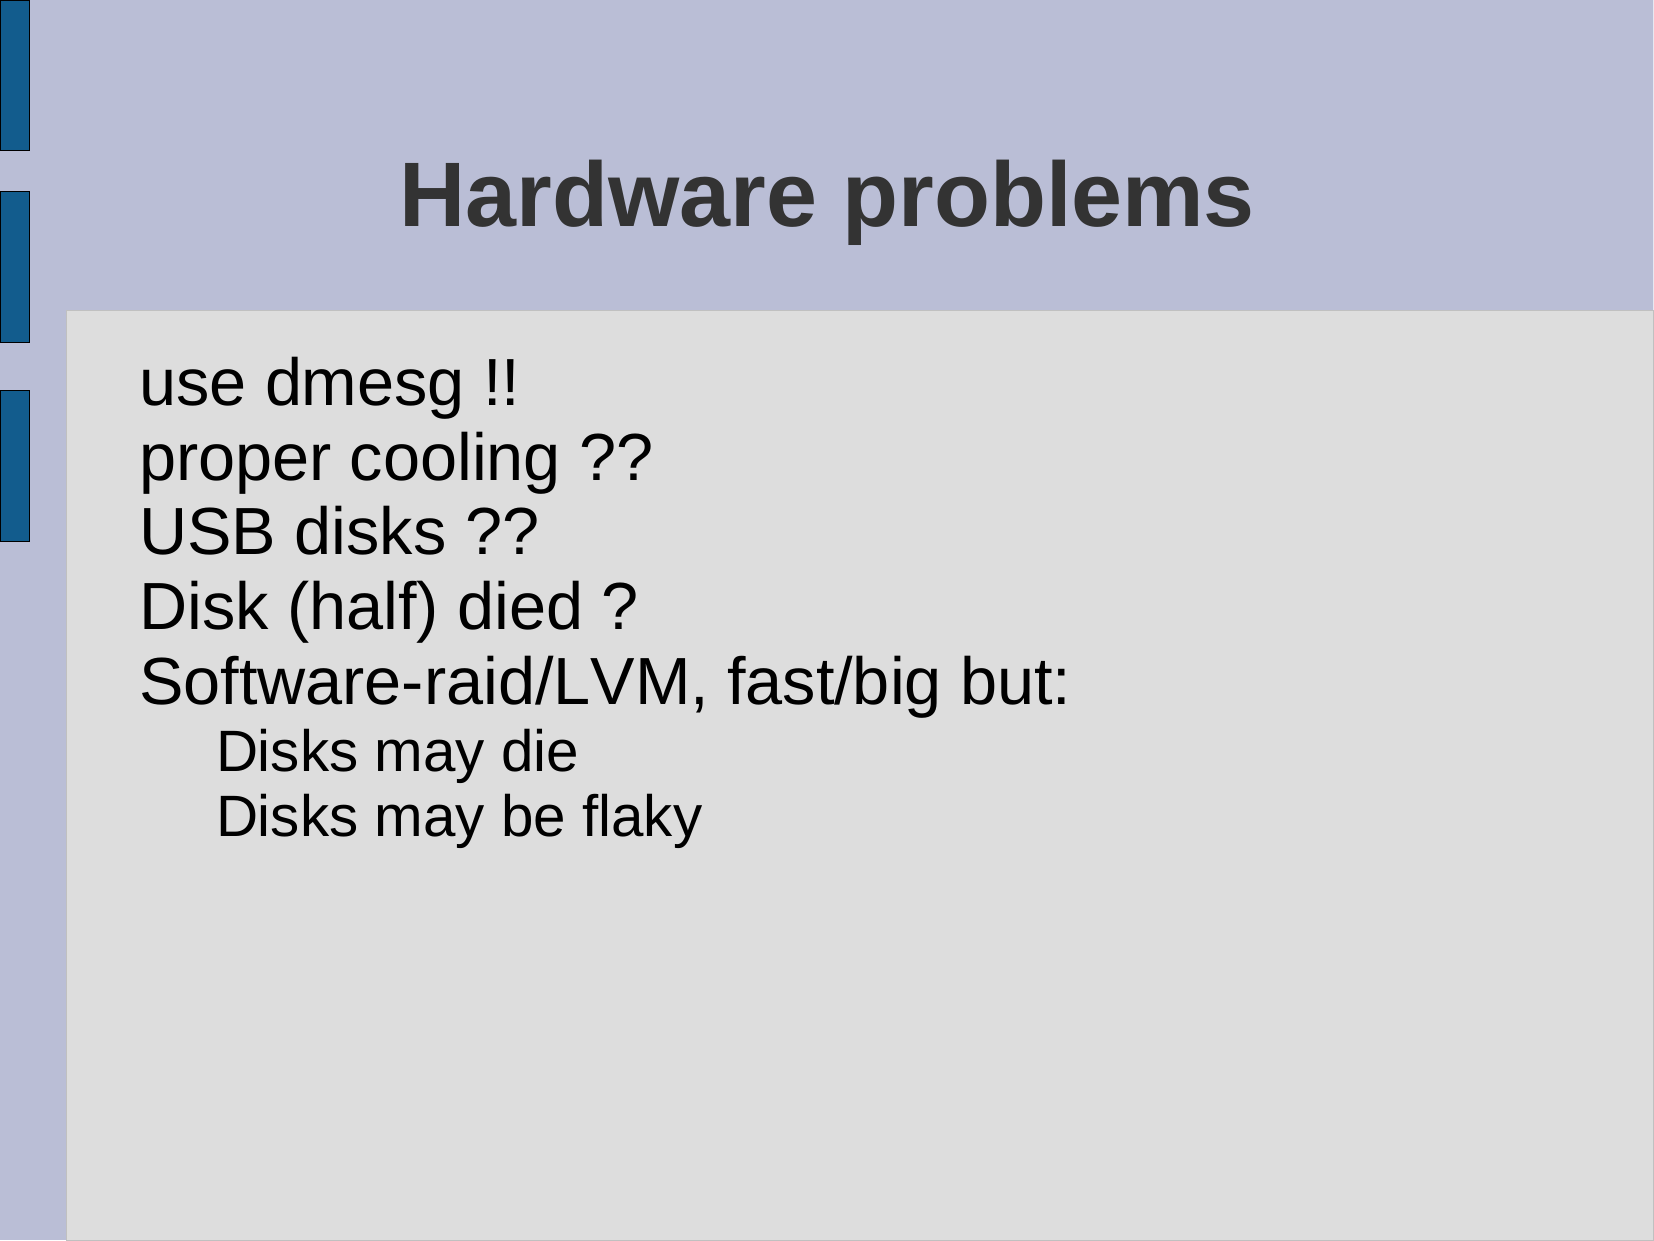

# Hardware problems
use dmesg !!
proper cooling ??
USB disks ??
Disk (half) died ?
Software-raid/LVM, fast/big but:
Disks may die
Disks may be flaky